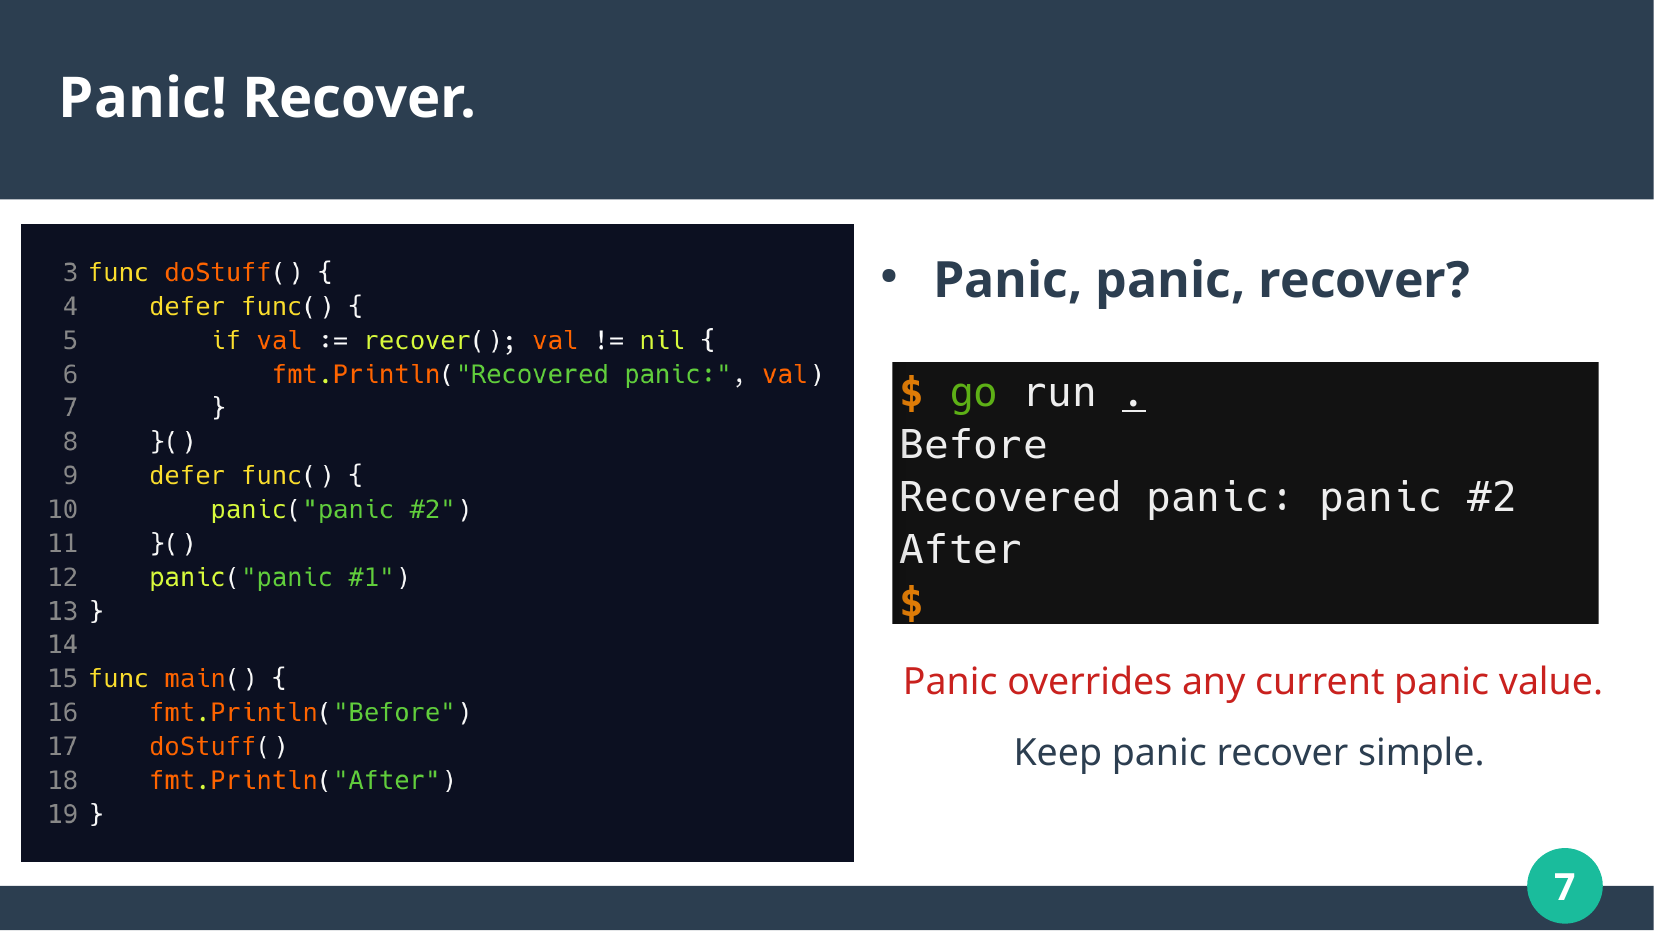

# Panic! Recover.
Panic, panic, recover?
Panic overrides any current panic value.
Keep panic recover simple.